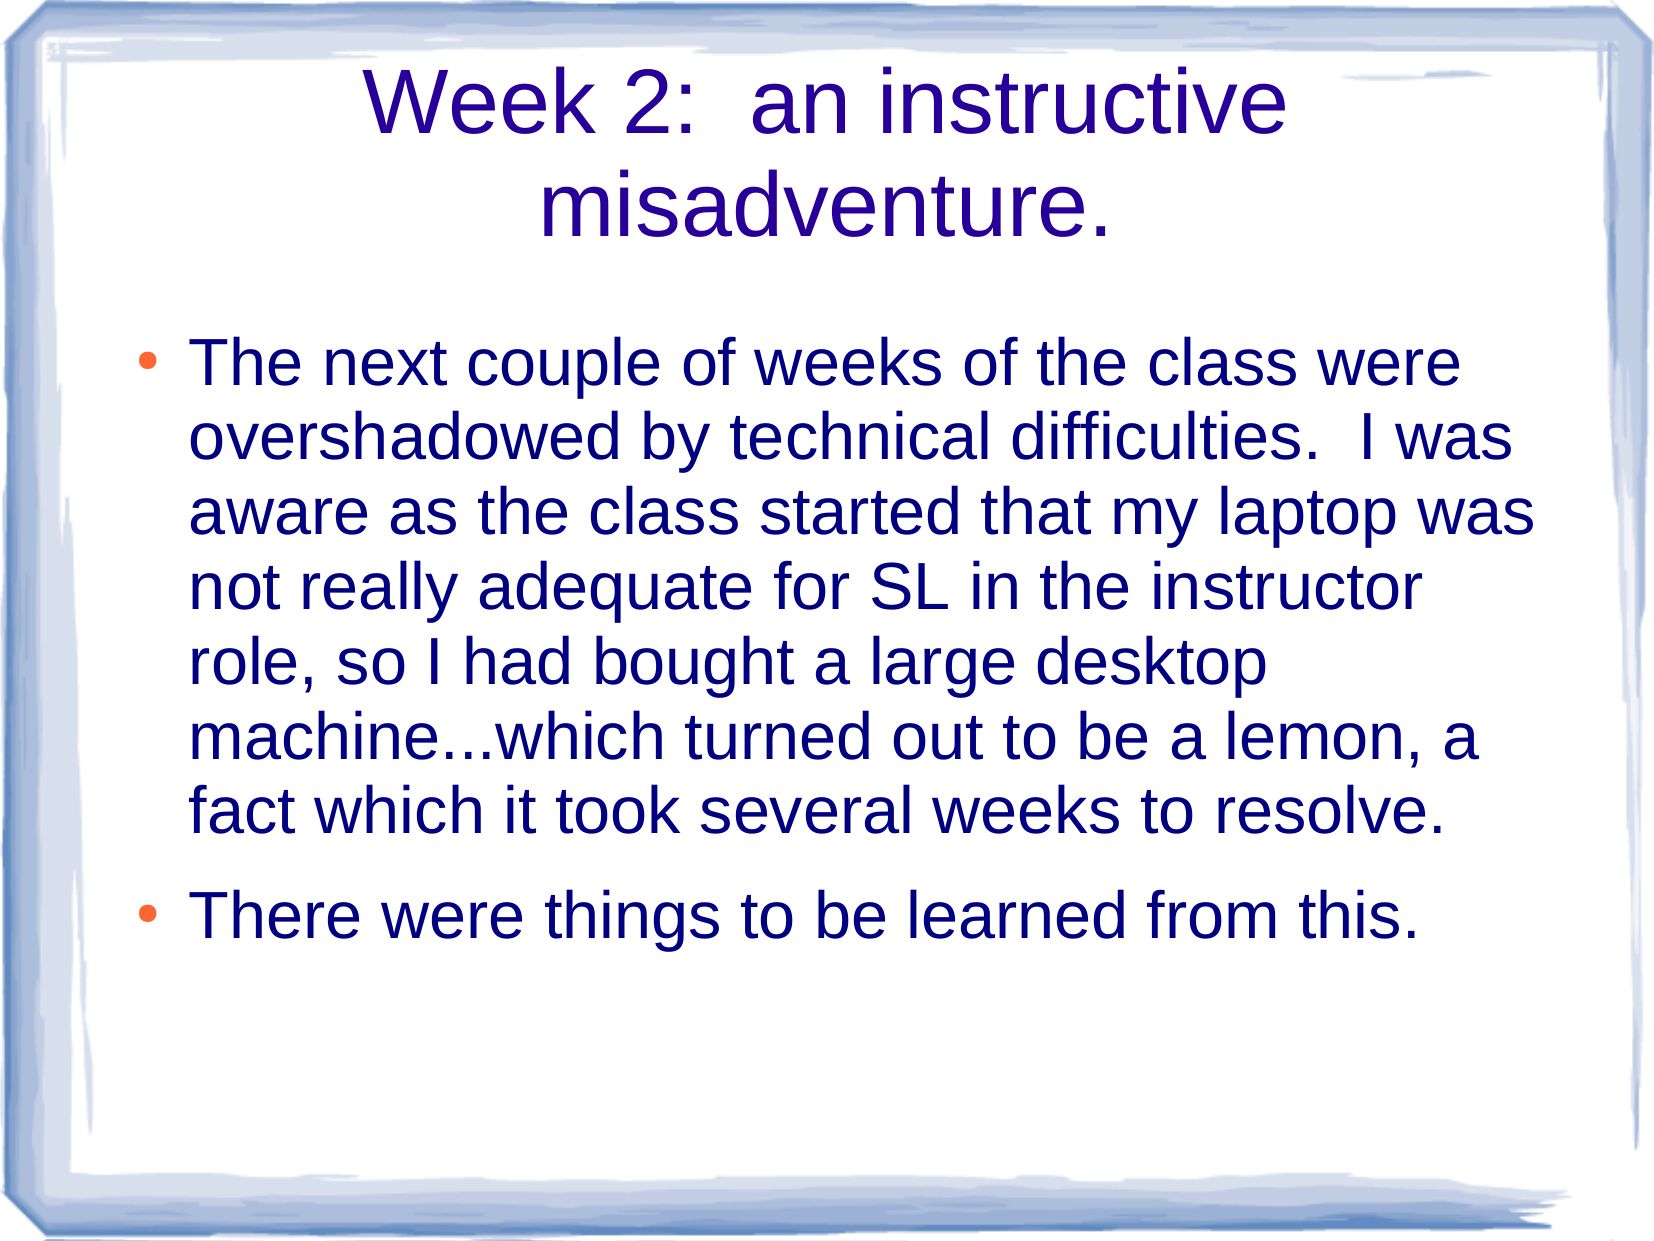

# Week 2: an instructive misadventure.
The next couple of weeks of the class were overshadowed by technical difficulties. I was aware as the class started that my laptop was not really adequate for SL in the instructor role, so I had bought a large desktop machine...which turned out to be a lemon, a fact which it took several weeks to resolve.
There were things to be learned from this.